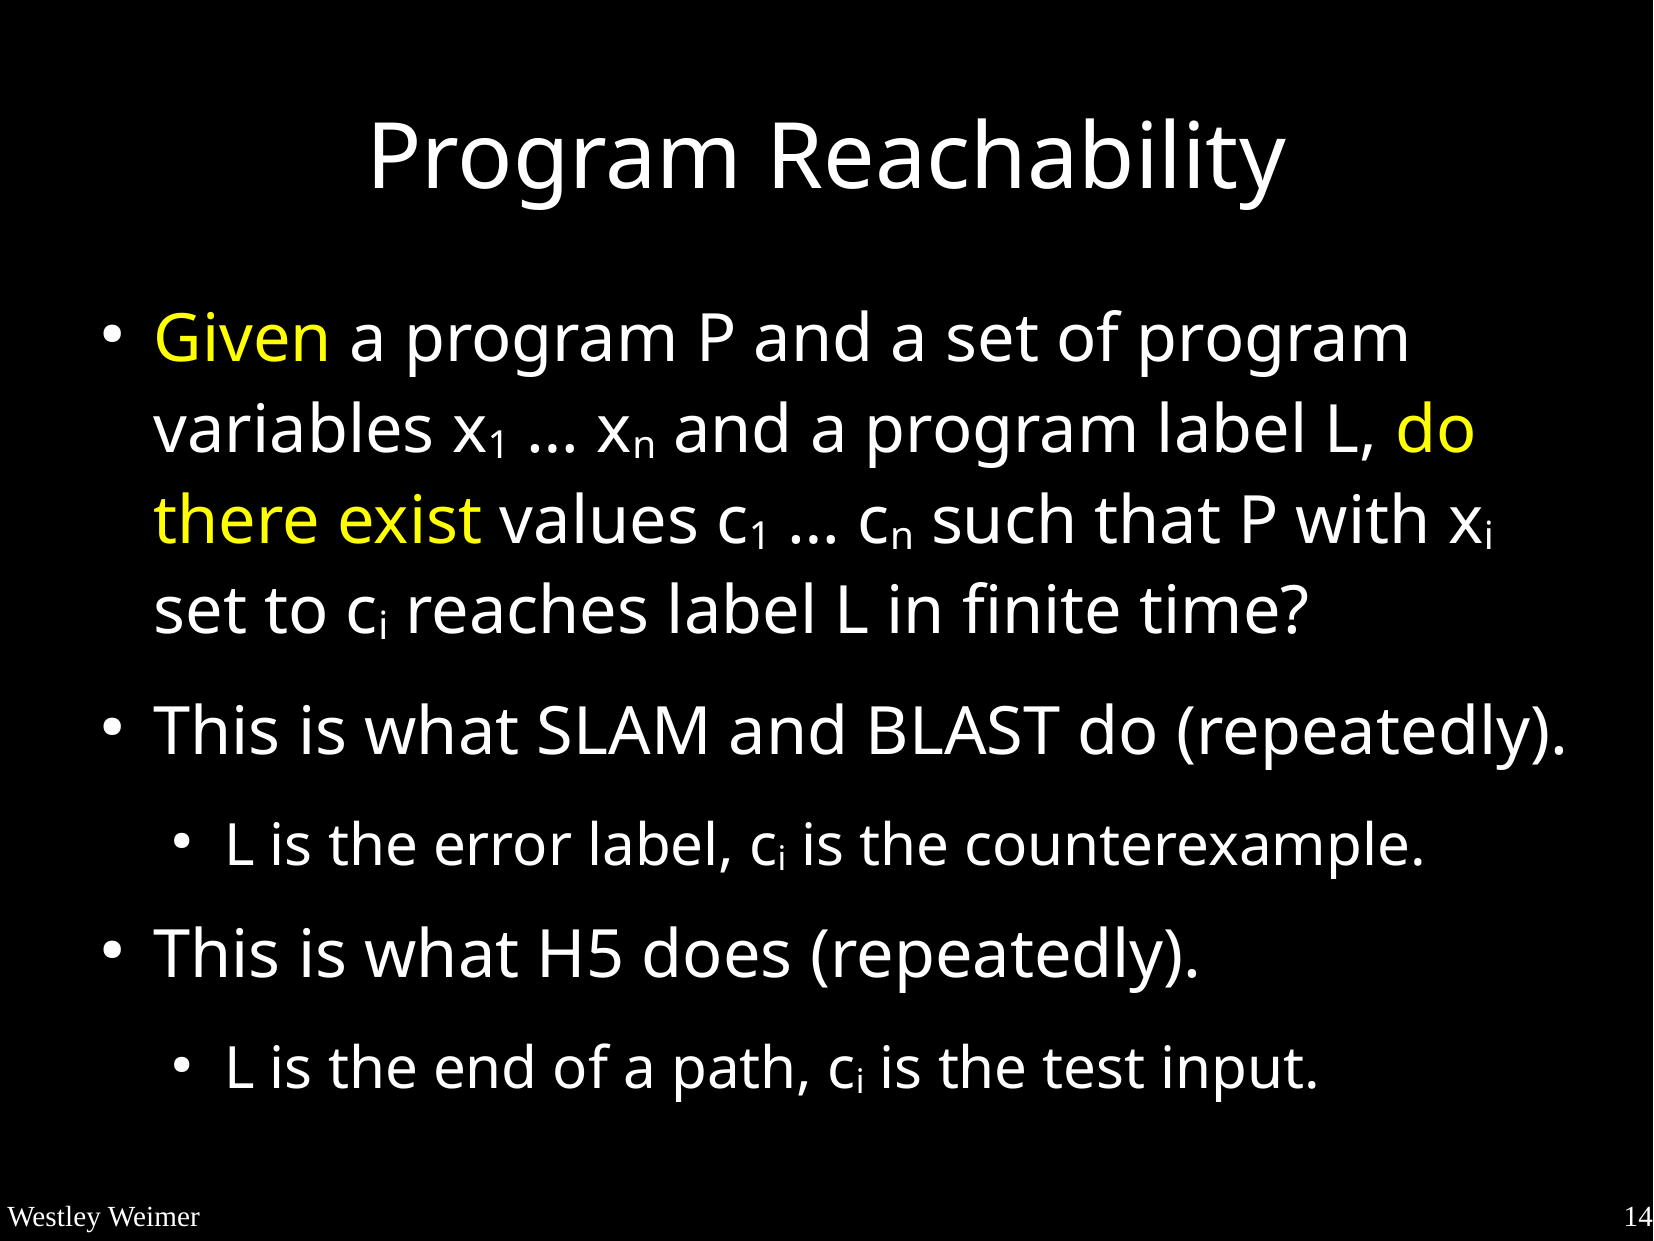

# Program Reachability
Given a program P and a set of program variables x1 … xn and a program label L, do there exist values c1 … cn such that P with xi set to ci reaches label L in finite time?
This is what SLAM and BLAST do (repeatedly).
L is the error label, ci is the counterexample.
This is what H5 does (repeatedly).
L is the end of a path, ci is the test input.
14